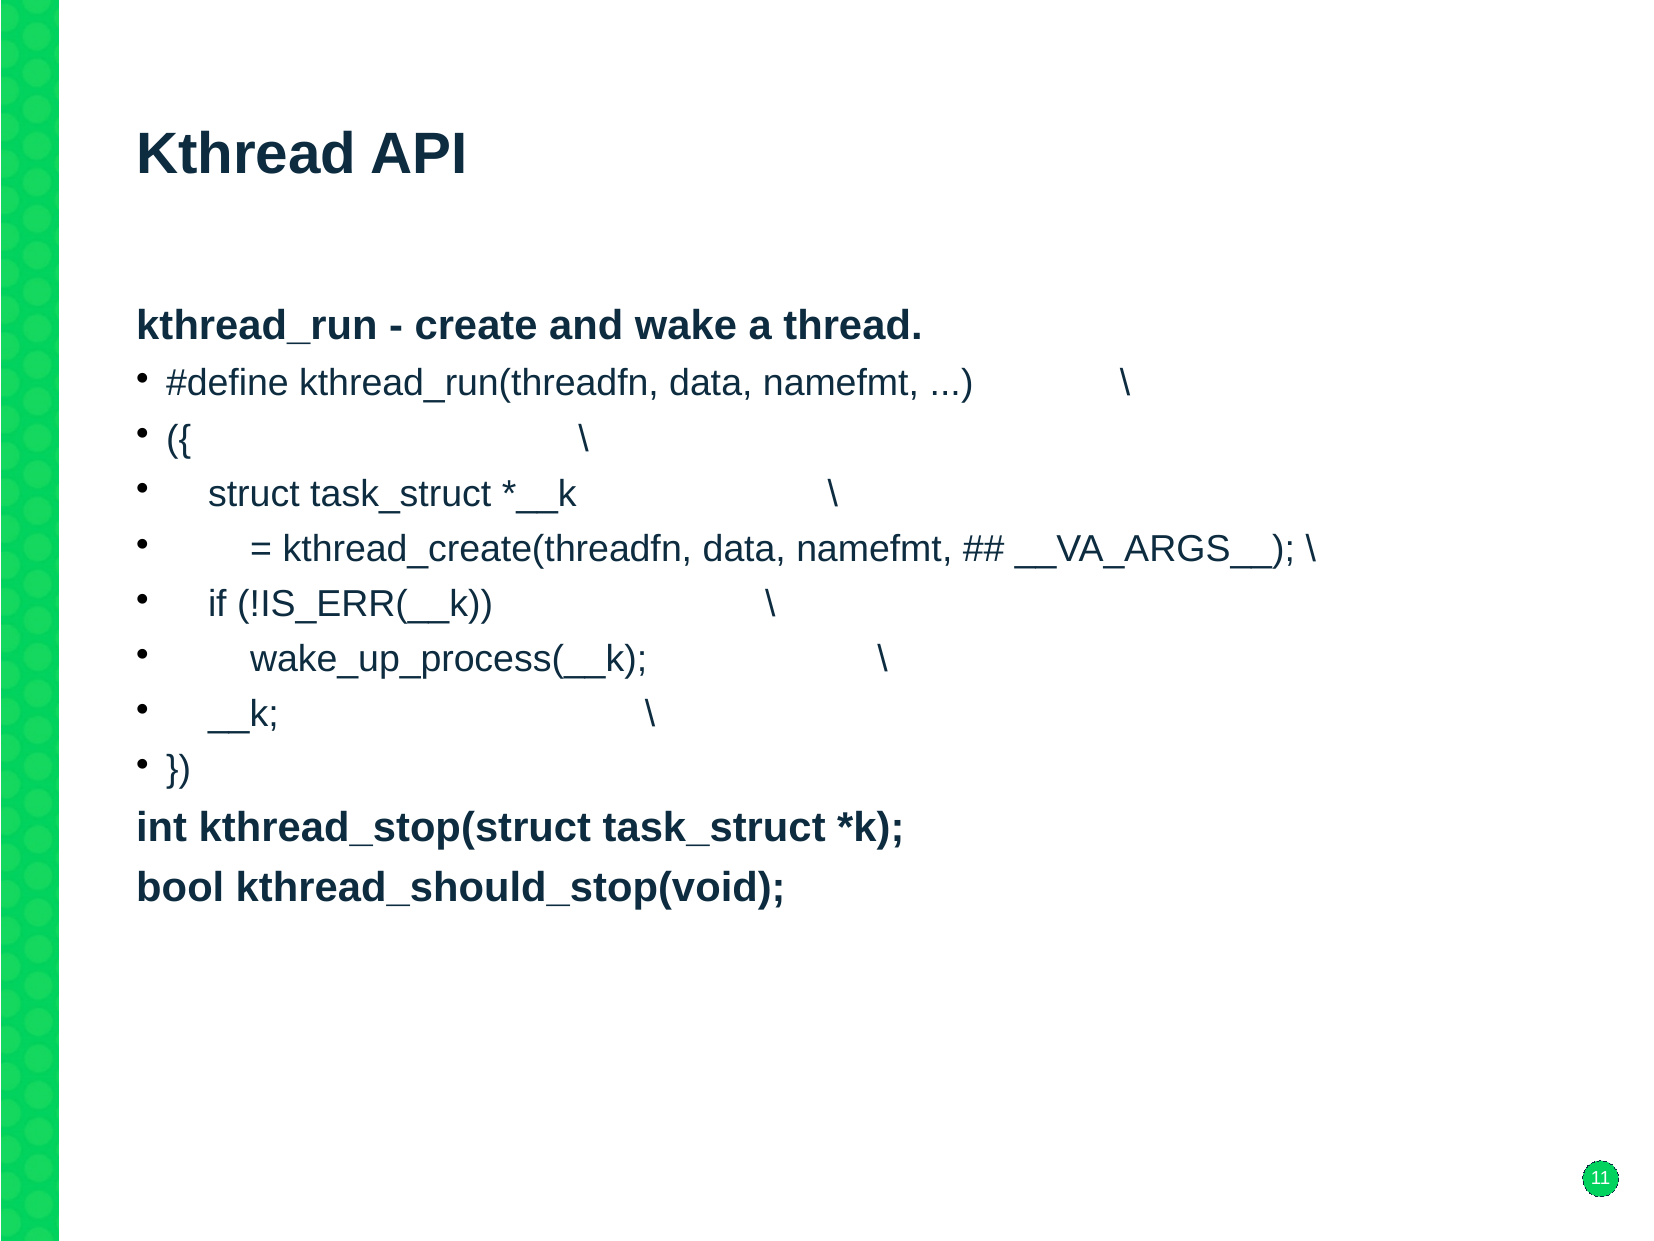

# Kthread API
kthread_run - create and wake a thread.
#define kthread_run(threadfn, data, namefmt, ...) \
({ \
 struct task_struct *__k \
 = kthread_create(threadfn, data, namefmt, ## __VA_ARGS__); \
 if (!IS_ERR(__k)) \
 wake_up_process(__k); \
 __k; \
})
int kthread_stop(struct task_struct *k);
bool kthread_should_stop(void);
11